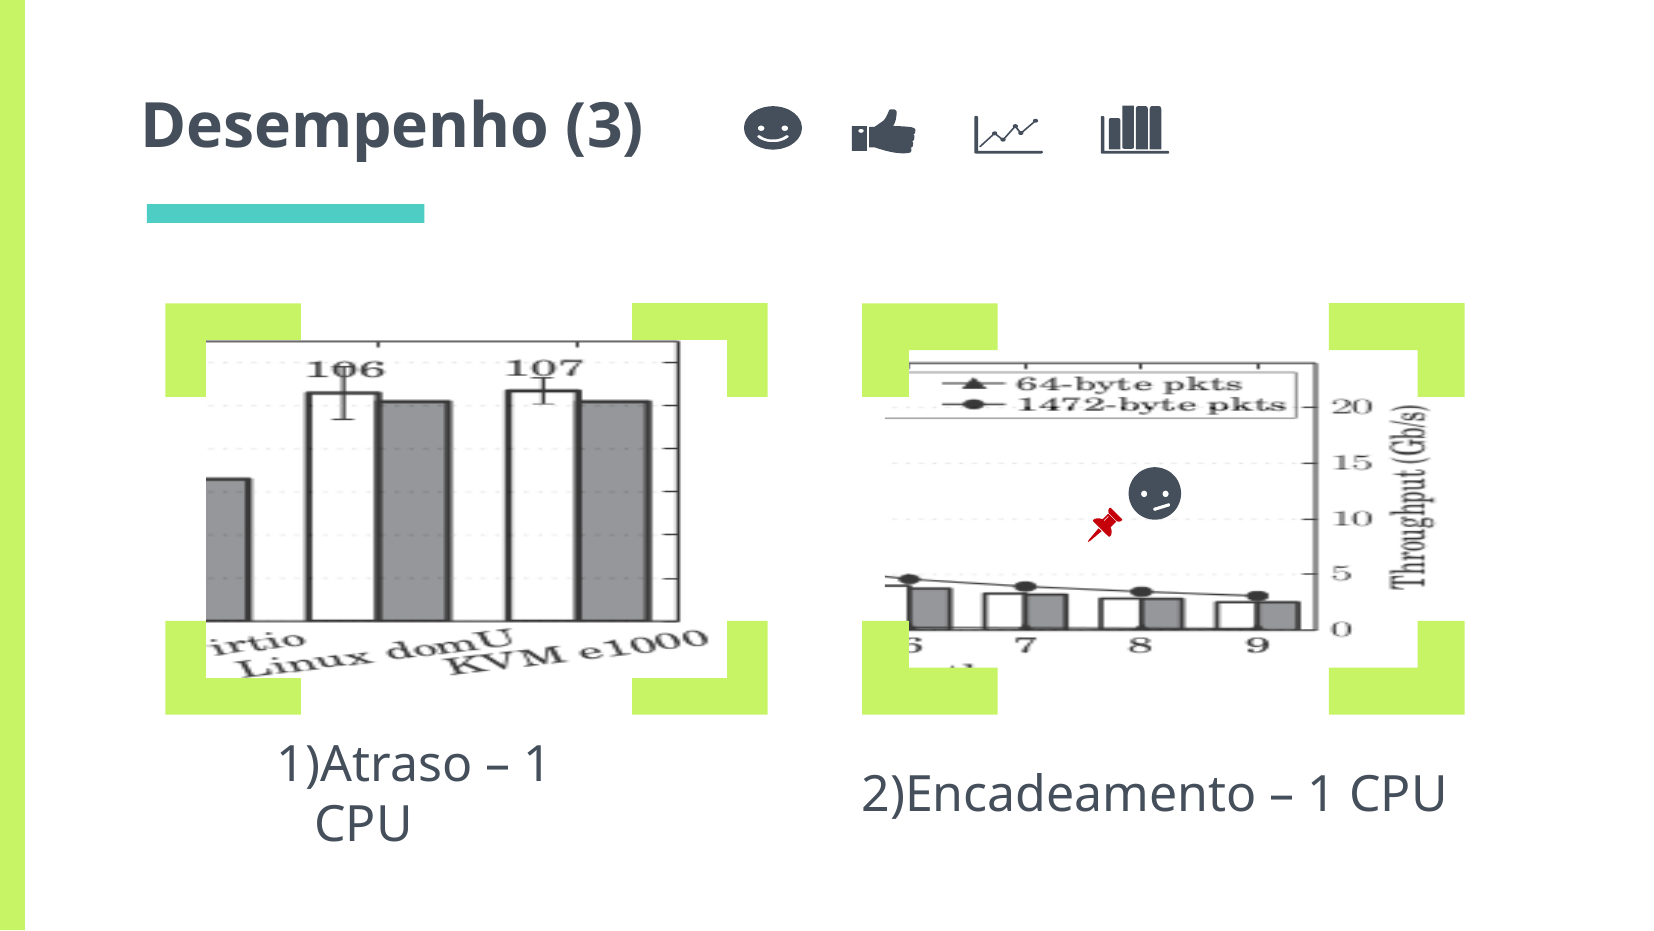

# Desempenho (3)
Atraso – 1 CPU
Encadeamento – 1 CPU